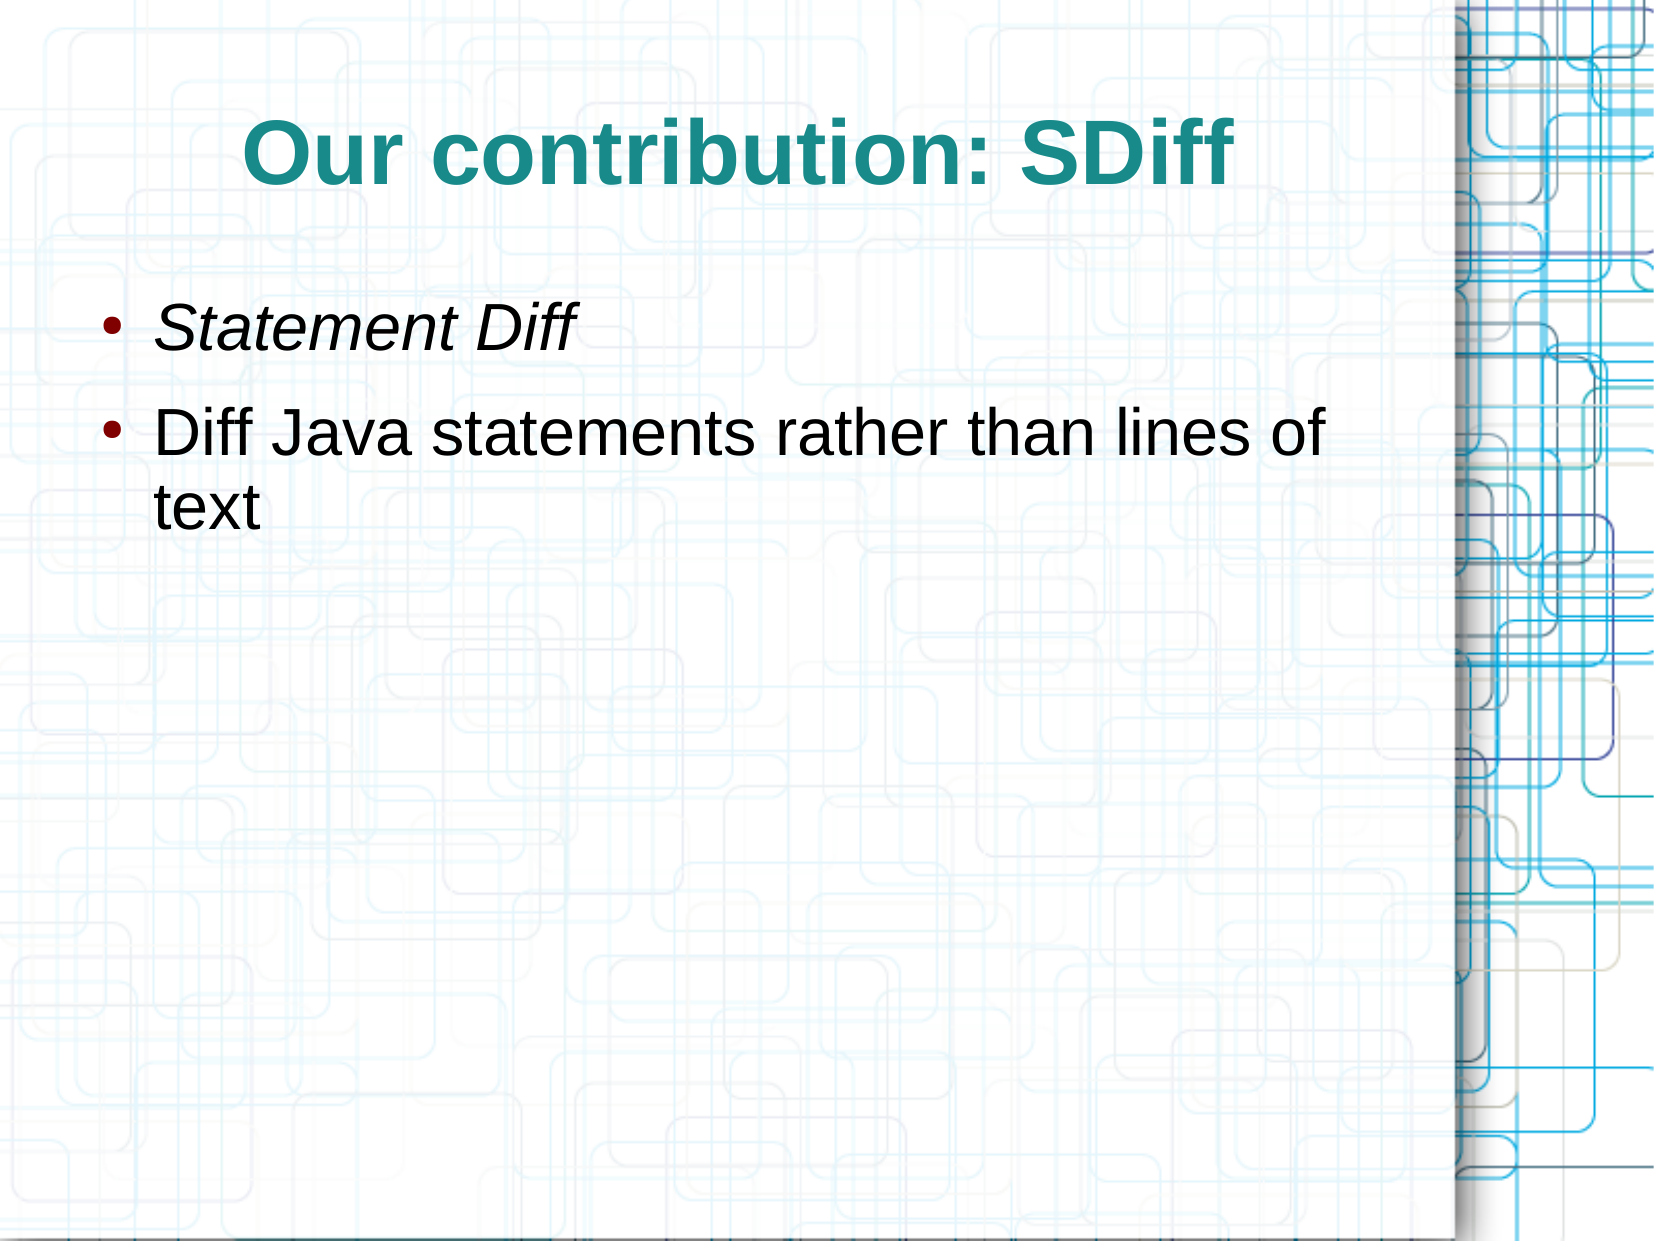

# Our contribution: SDiff
Statement Diff
Diff Java statements rather than lines of text